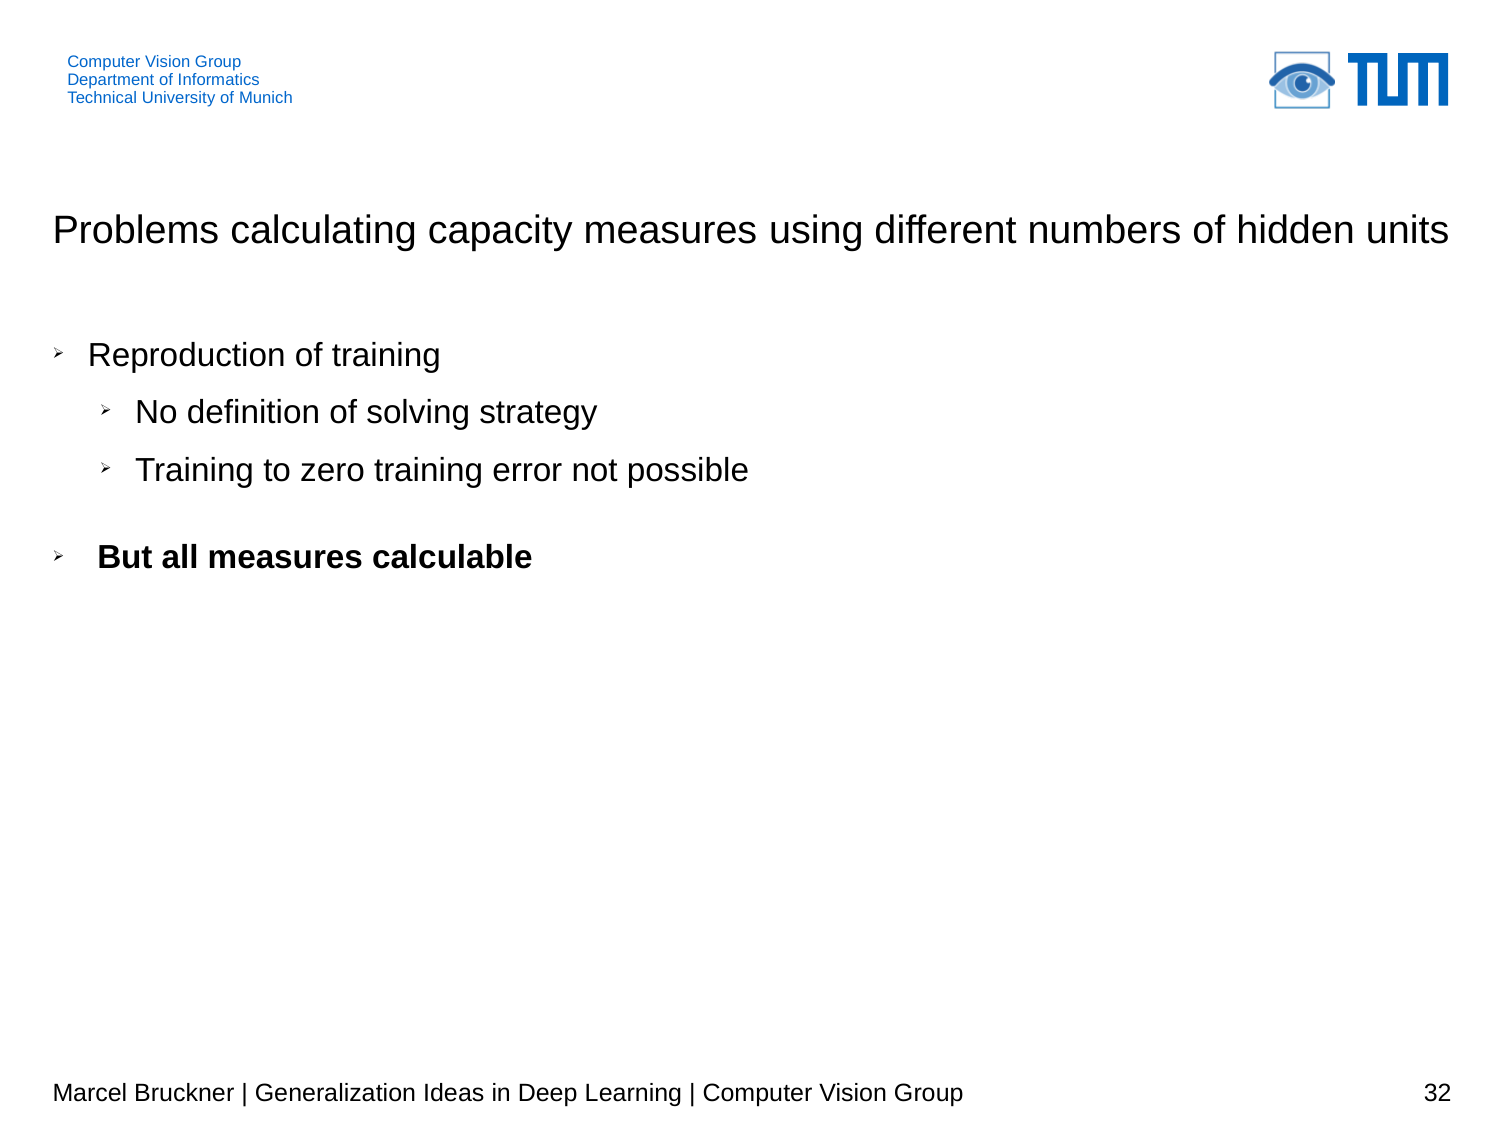

# Problems calculating capacity measures using different numbers of hidden units
Reproduction of training
No definition of solving strategy
Training to zero training error not possible
 But all measures calculable
Marcel Bruckner | Generalization Ideas in Deep Learning | Computer Vision Group
32